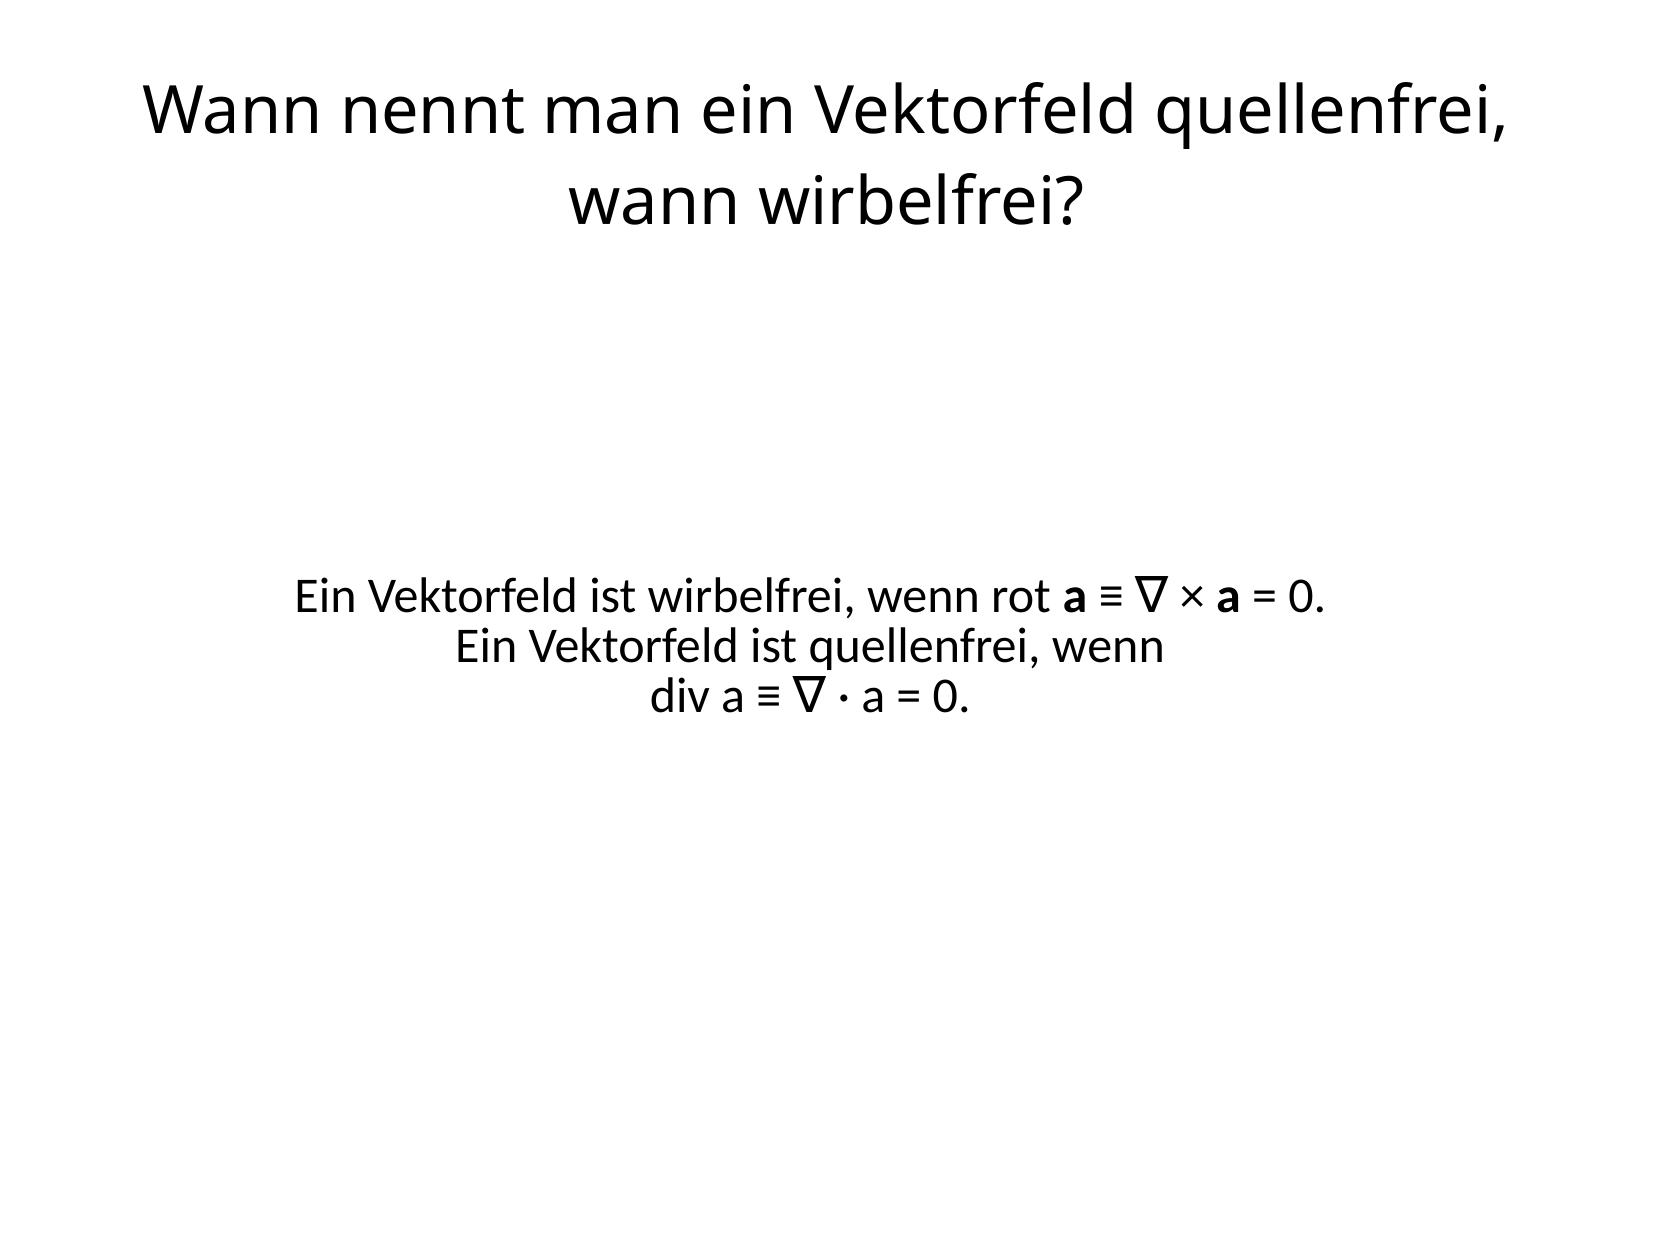

# Wann nennt man ein Vektorfeld quellenfrei, wann wirbelfrei?
Ein Vektorfeld ist wirbelfrei, wenn rot a ≡ ∇ × a = 0.
Ein Vektorfeld ist quellenfrei, wenn
div a ≡ ∇ · a = 0.